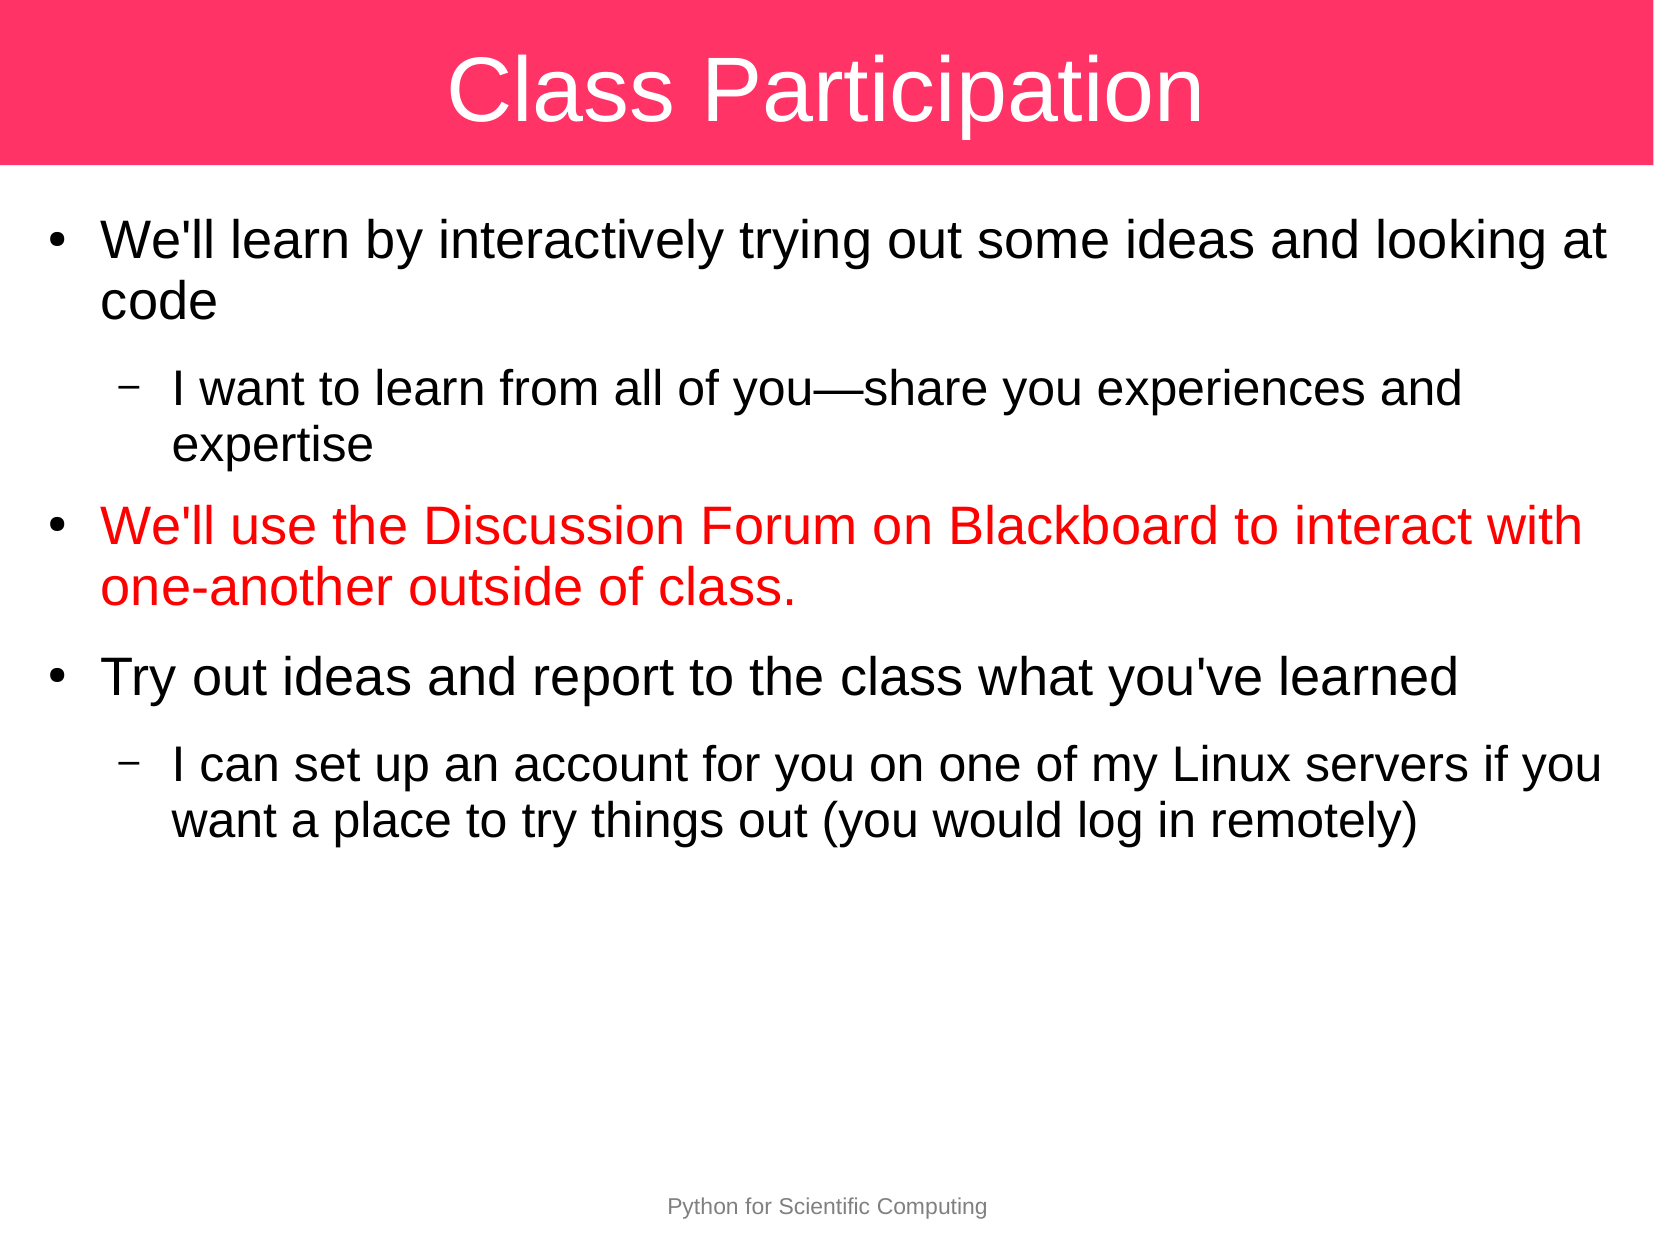

# Class Participation
We'll learn by interactively trying out some ideas and looking at code
I want to learn from all of you—share you experiences and expertise
We'll use the Discussion Forum on Blackboard to interact with one-another outside of class.
Try out ideas and report to the class what you've learned
I can set up an account for you on one of my Linux servers if you want a place to try things out (you would log in remotely)